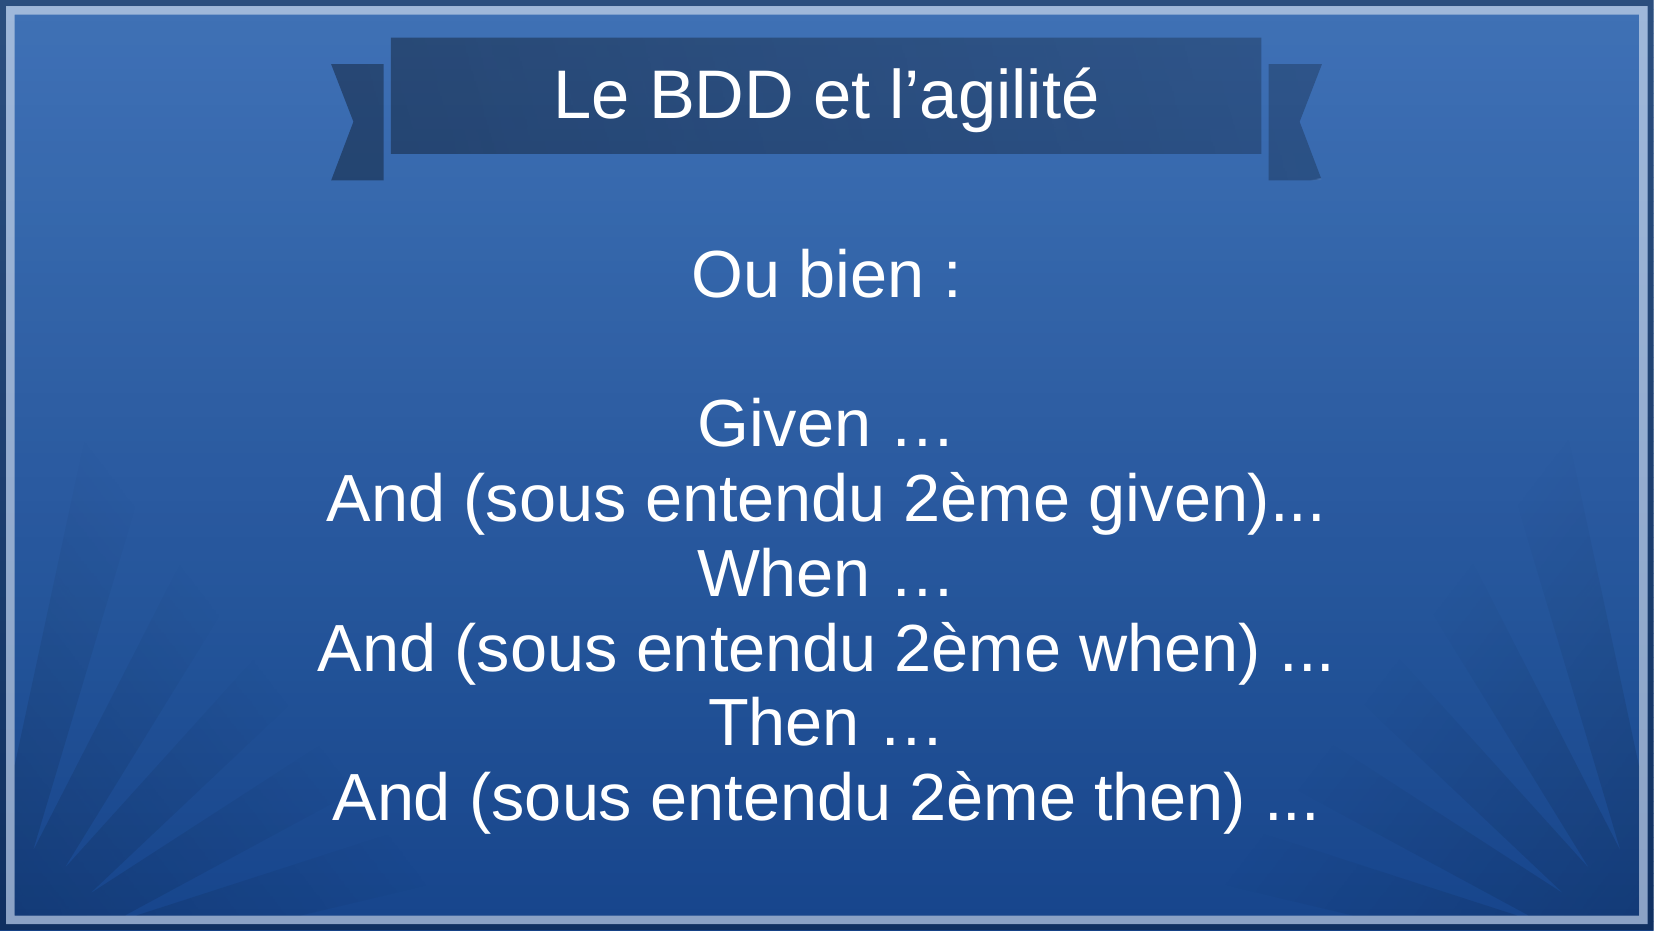

# Le BDD et l’agilité
Ou bien :
Given …
And (sous entendu 2ème given)...
When …
And (sous entendu 2ème when) ...
Then …
And (sous entendu 2ème then) ...